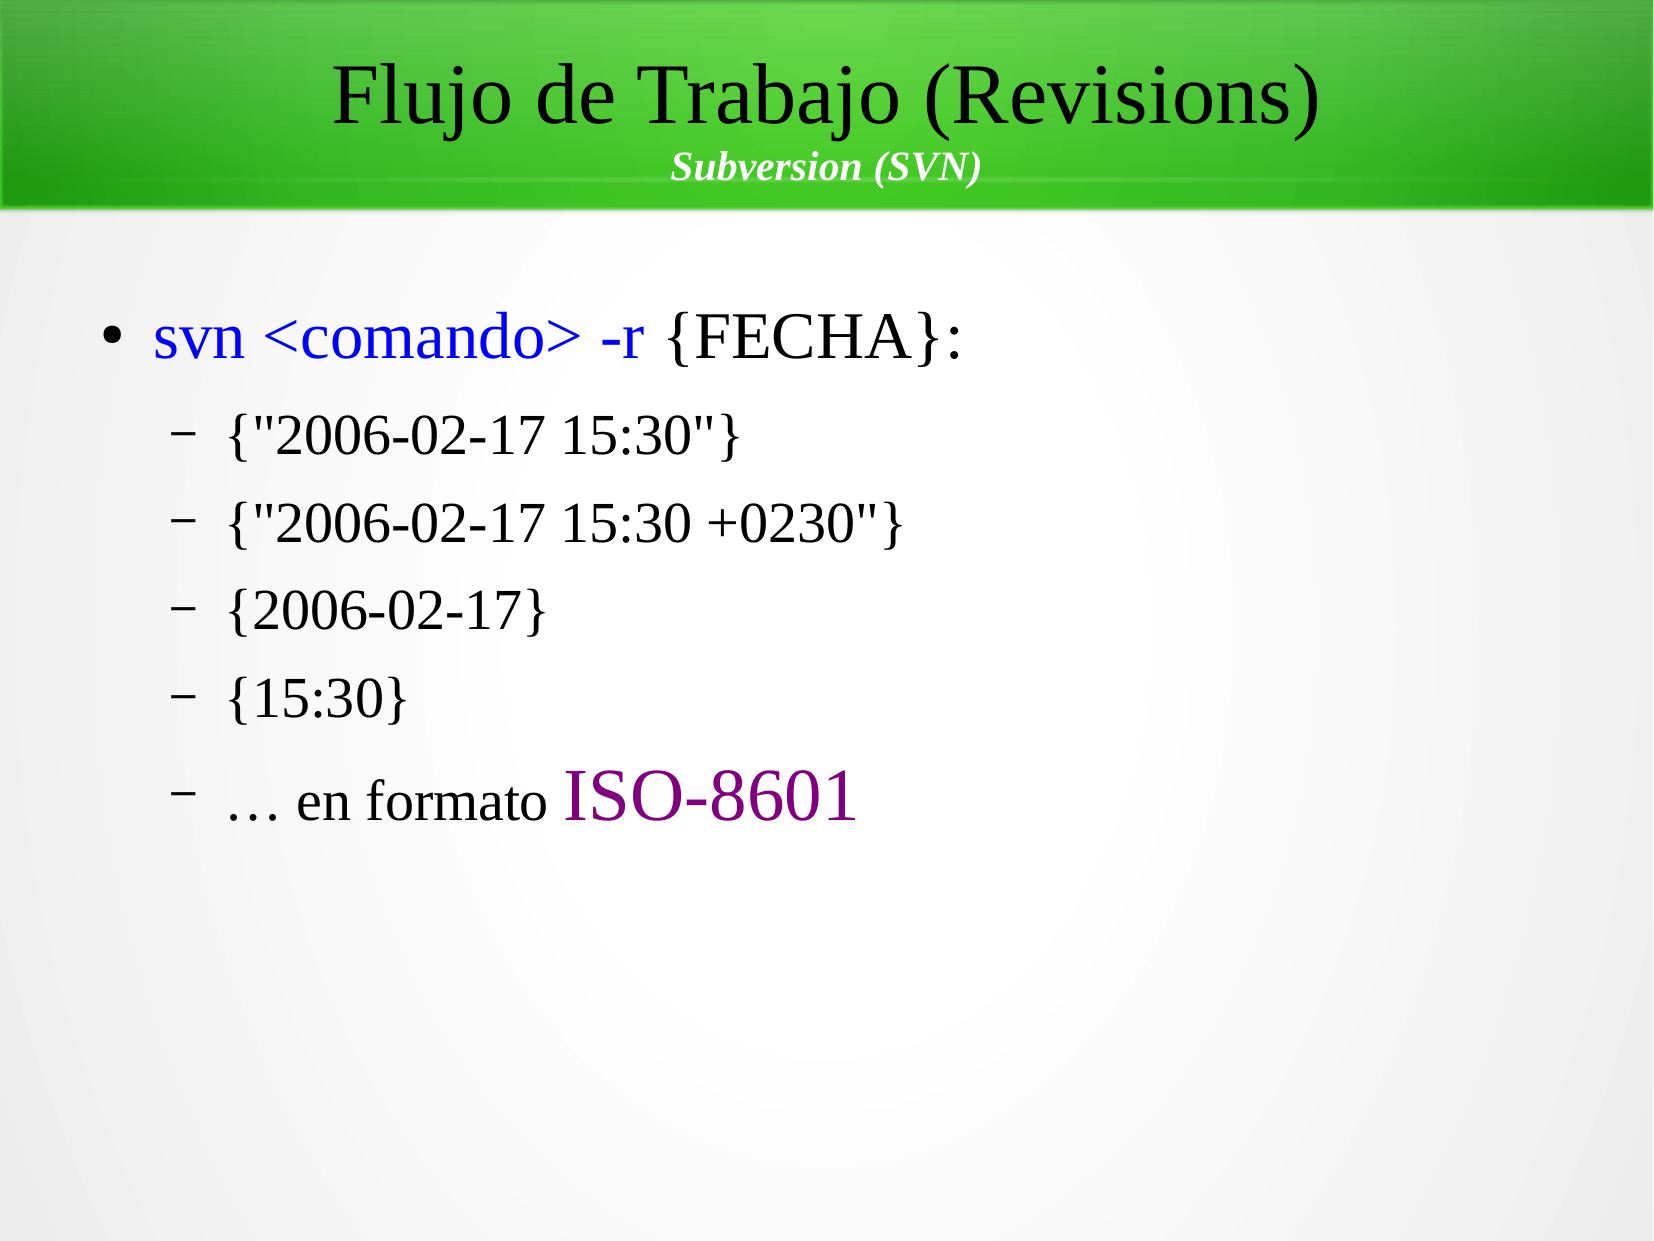

# Flujo de Trabajo (Revisions) Subversion (SVN)
svn <comando> -r {FECHA}:
{"2006-02-17 15:30"}
{"2006-02-17 15:30 +0230"}
{2006-02-17}
{15:30}
… en formato ISO-8601